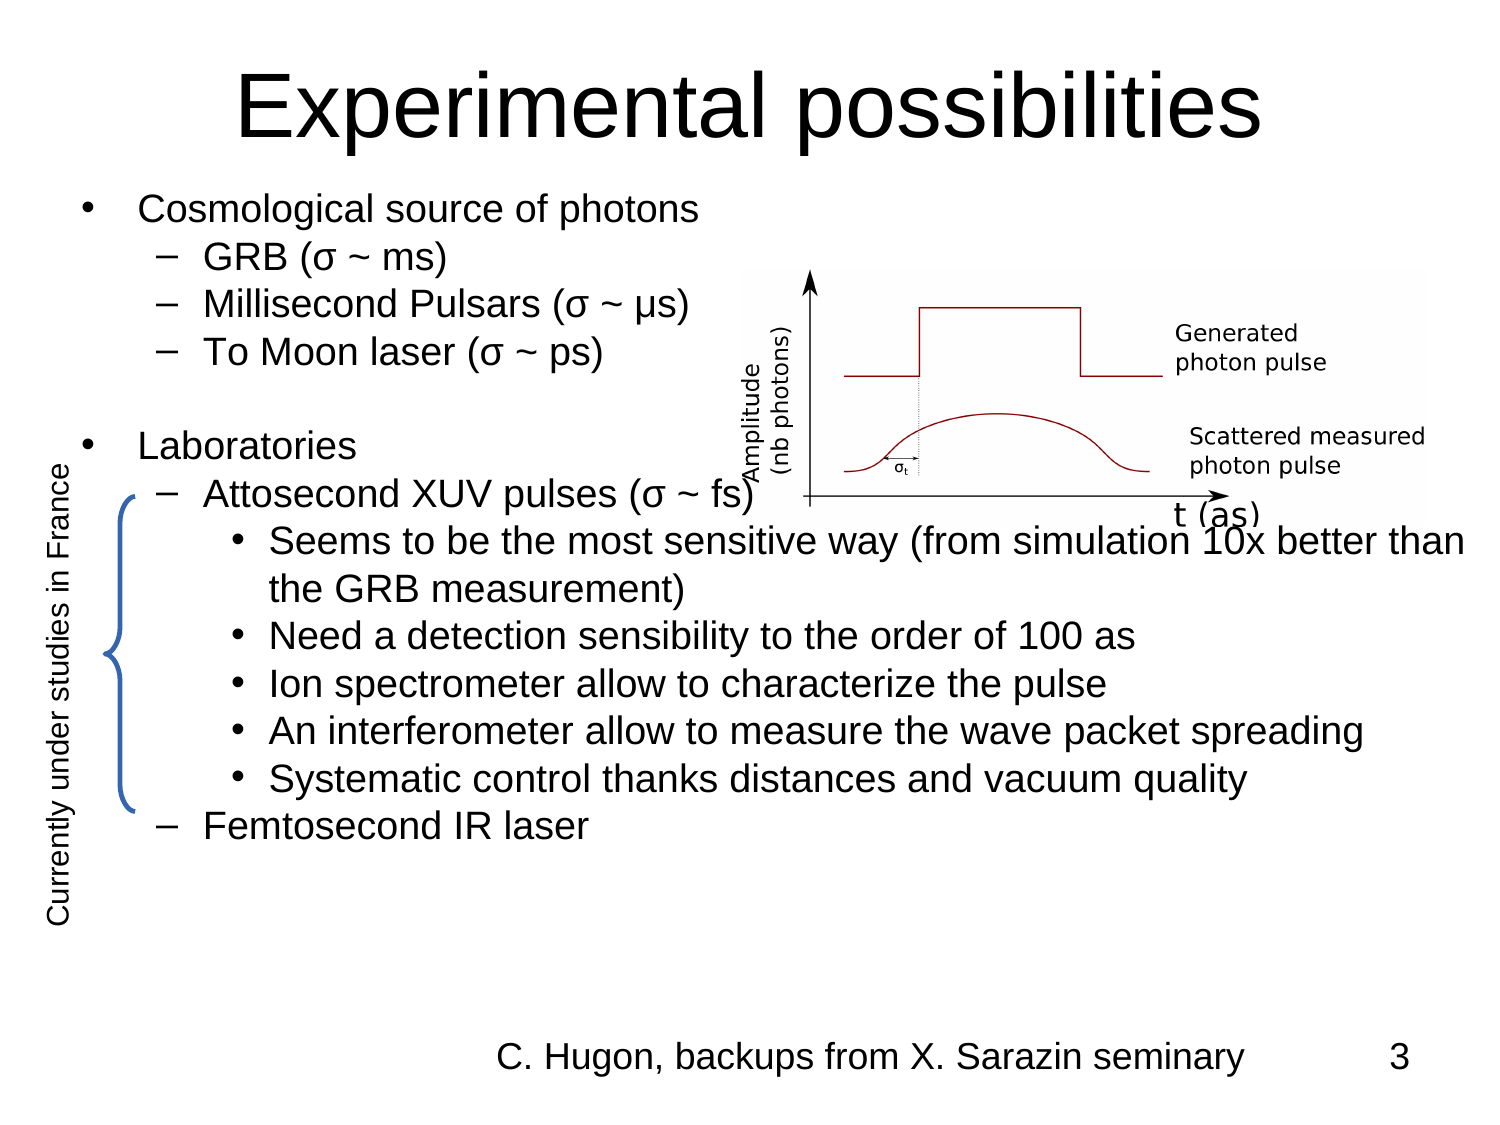

# Experimental possibilities
Cosmological source of photons
GRB (σ ~ ms)
Millisecond Pulsars (σ ~ μs)
To Moon laser (σ ~ ps)
Laboratories
Attosecond XUV pulses (σ ~ fs)
Seems to be the most sensitive way (from simulation 10x better than the GRB measurement)
Need a detection sensibility to the order of 100 as
Ion spectrometer allow to characterize the pulse
An interferometer allow to measure the wave packet spreading
Systematic control thanks distances and vacuum quality
Femtosecond IR laser
Currently under studies in France
C. Hugon, backups from X. Sarazin seminary
3